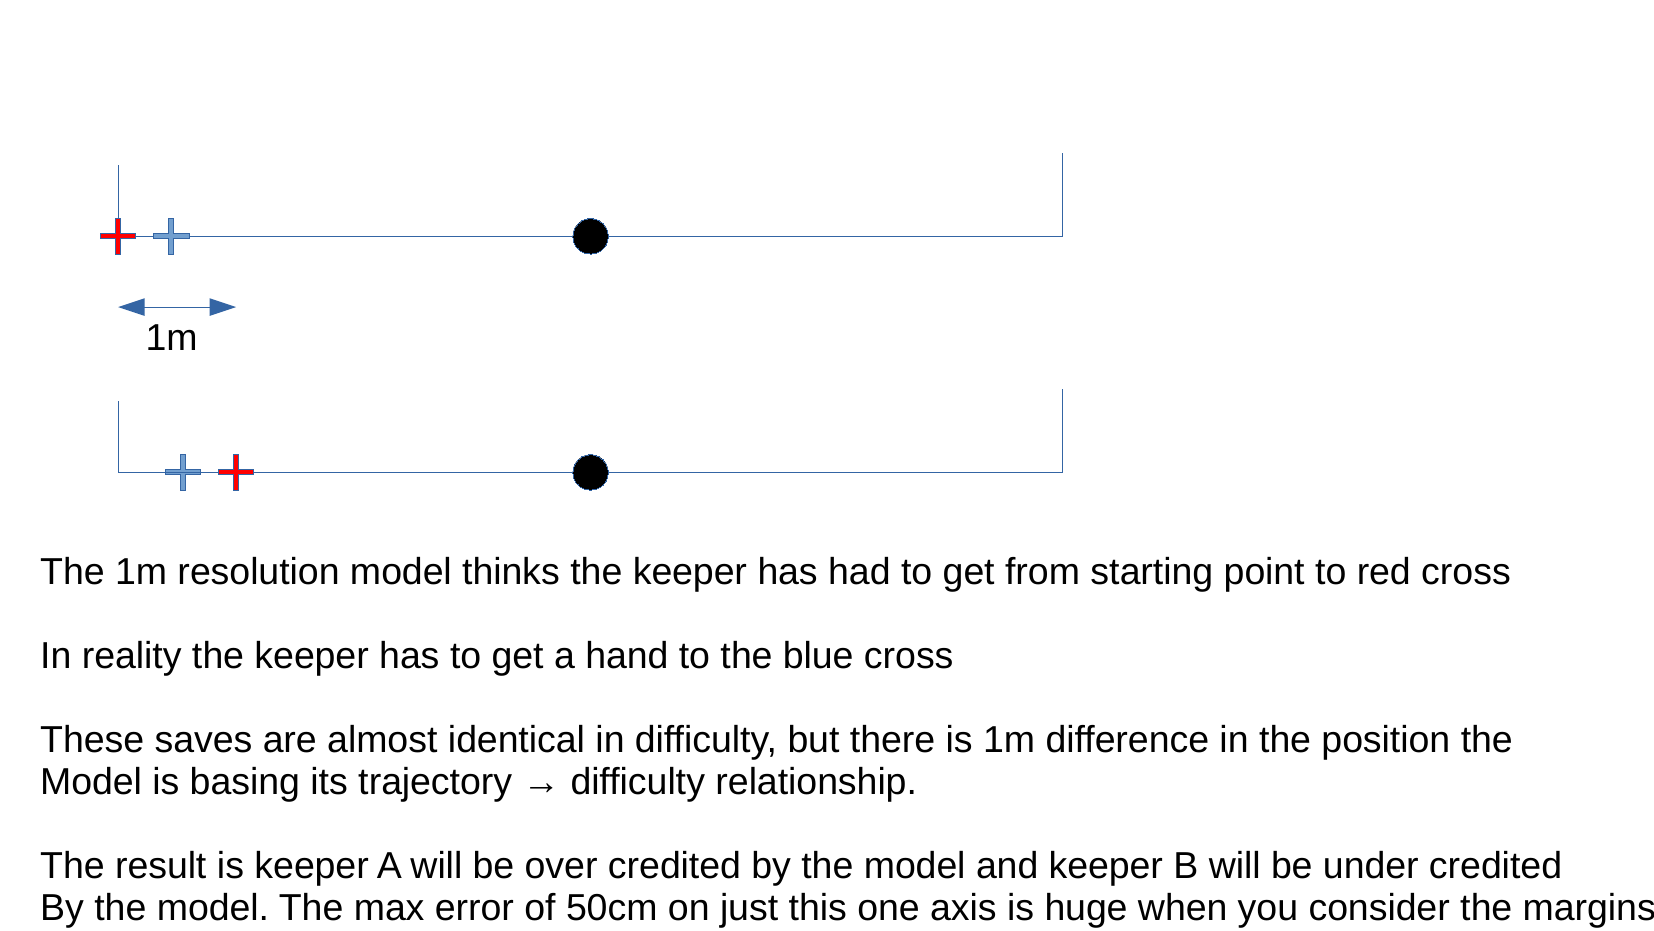

1m
The 1m resolution model thinks the keeper has had to get from starting point to red cross
In reality the keeper has to get a hand to the blue cross
These saves are almost identical in difficulty, but there is 1m difference in the position the
Model is basing its trajectory → difficulty relationship.
The result is keeper A will be over credited by the model and keeper B will be under credited
By the model. The max error of 50cm on just this one axis is huge when you consider the margins
Between the keeper making a save or not. While this error is zero mean over a large enough sample
Meaning results are unbiased, it adds variance to the measured metric and as such ability signal is hidden
For goalkeepers of a professional standard. With 0.1m resolution the red crosses are at worst 5cm away from
The blue. 5Cm is still a lot of distance for pro keepers but it means we have a better chance (by no means guaranteed)
Of seeing some ability signal.